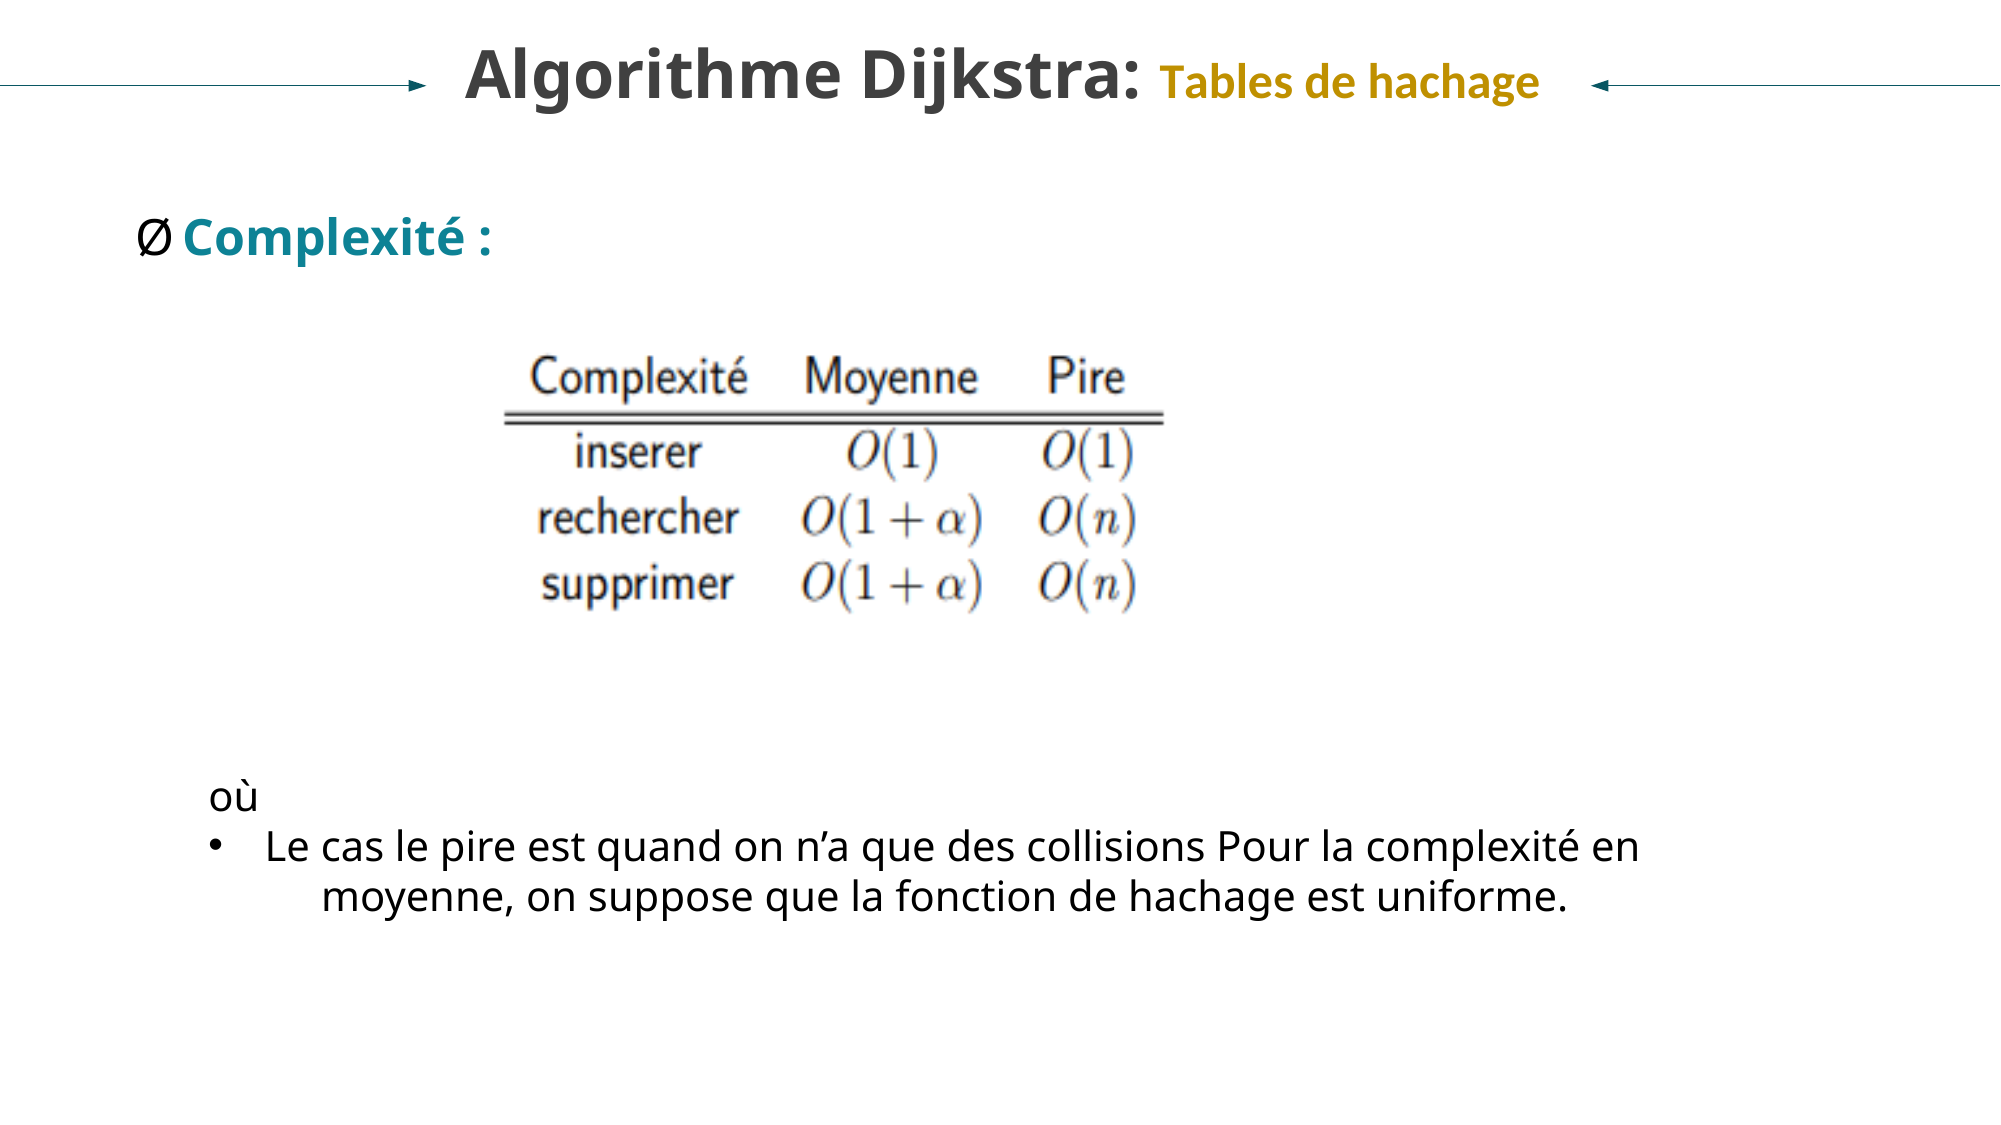

Algorithme Dijkstra: Tables de hachage
# Analyse du projet : diapositive 3
Complexité :
où
Le cas le pire est quand on n’a que des collisions Pour la complexité en moyenne, on suppose que la fonction de hachage est uniforme.